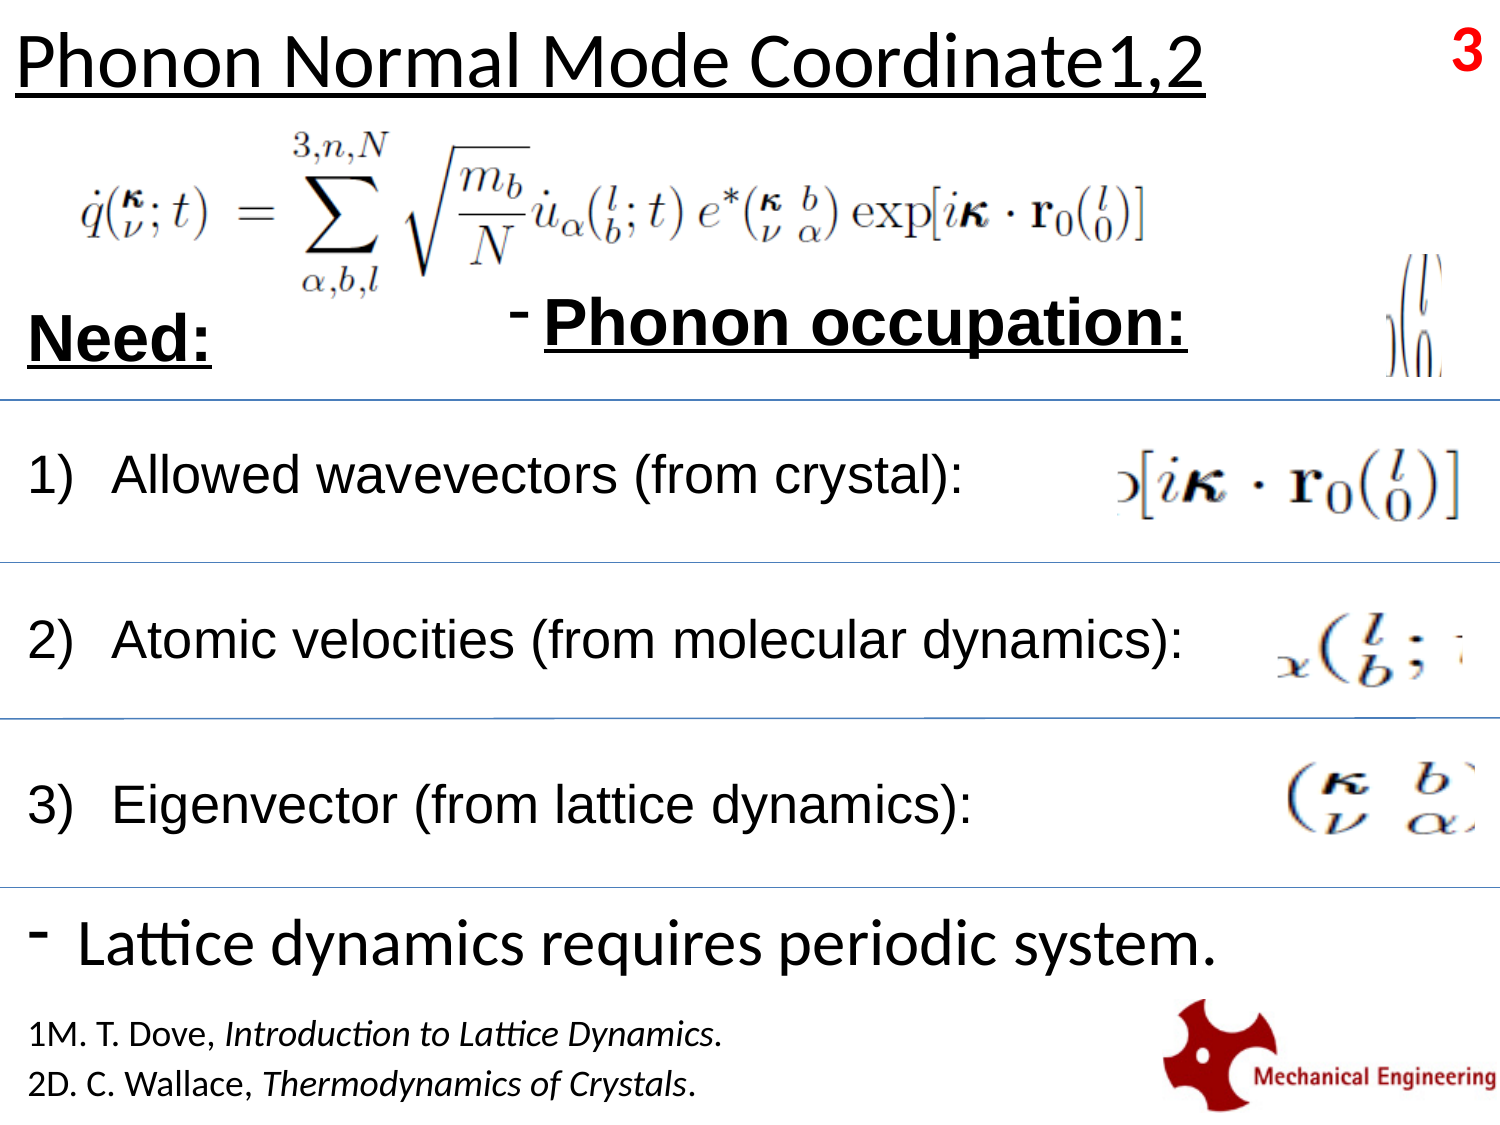

# Phonon Normal Mode Coordinate1,2
3
Phonon occupation:
Need:
Allowed wavevectors (from crystal):
Atomic velocities (from molecular dynamics):
Eigenvector (from lattice dynamics):
Phonon occupation:
 Lattice dynamics requires periodic system.
1M. T. Dove, Introduction to Lattice Dynamics.
2D. C. Wallace, Thermodynamics of Crystals.